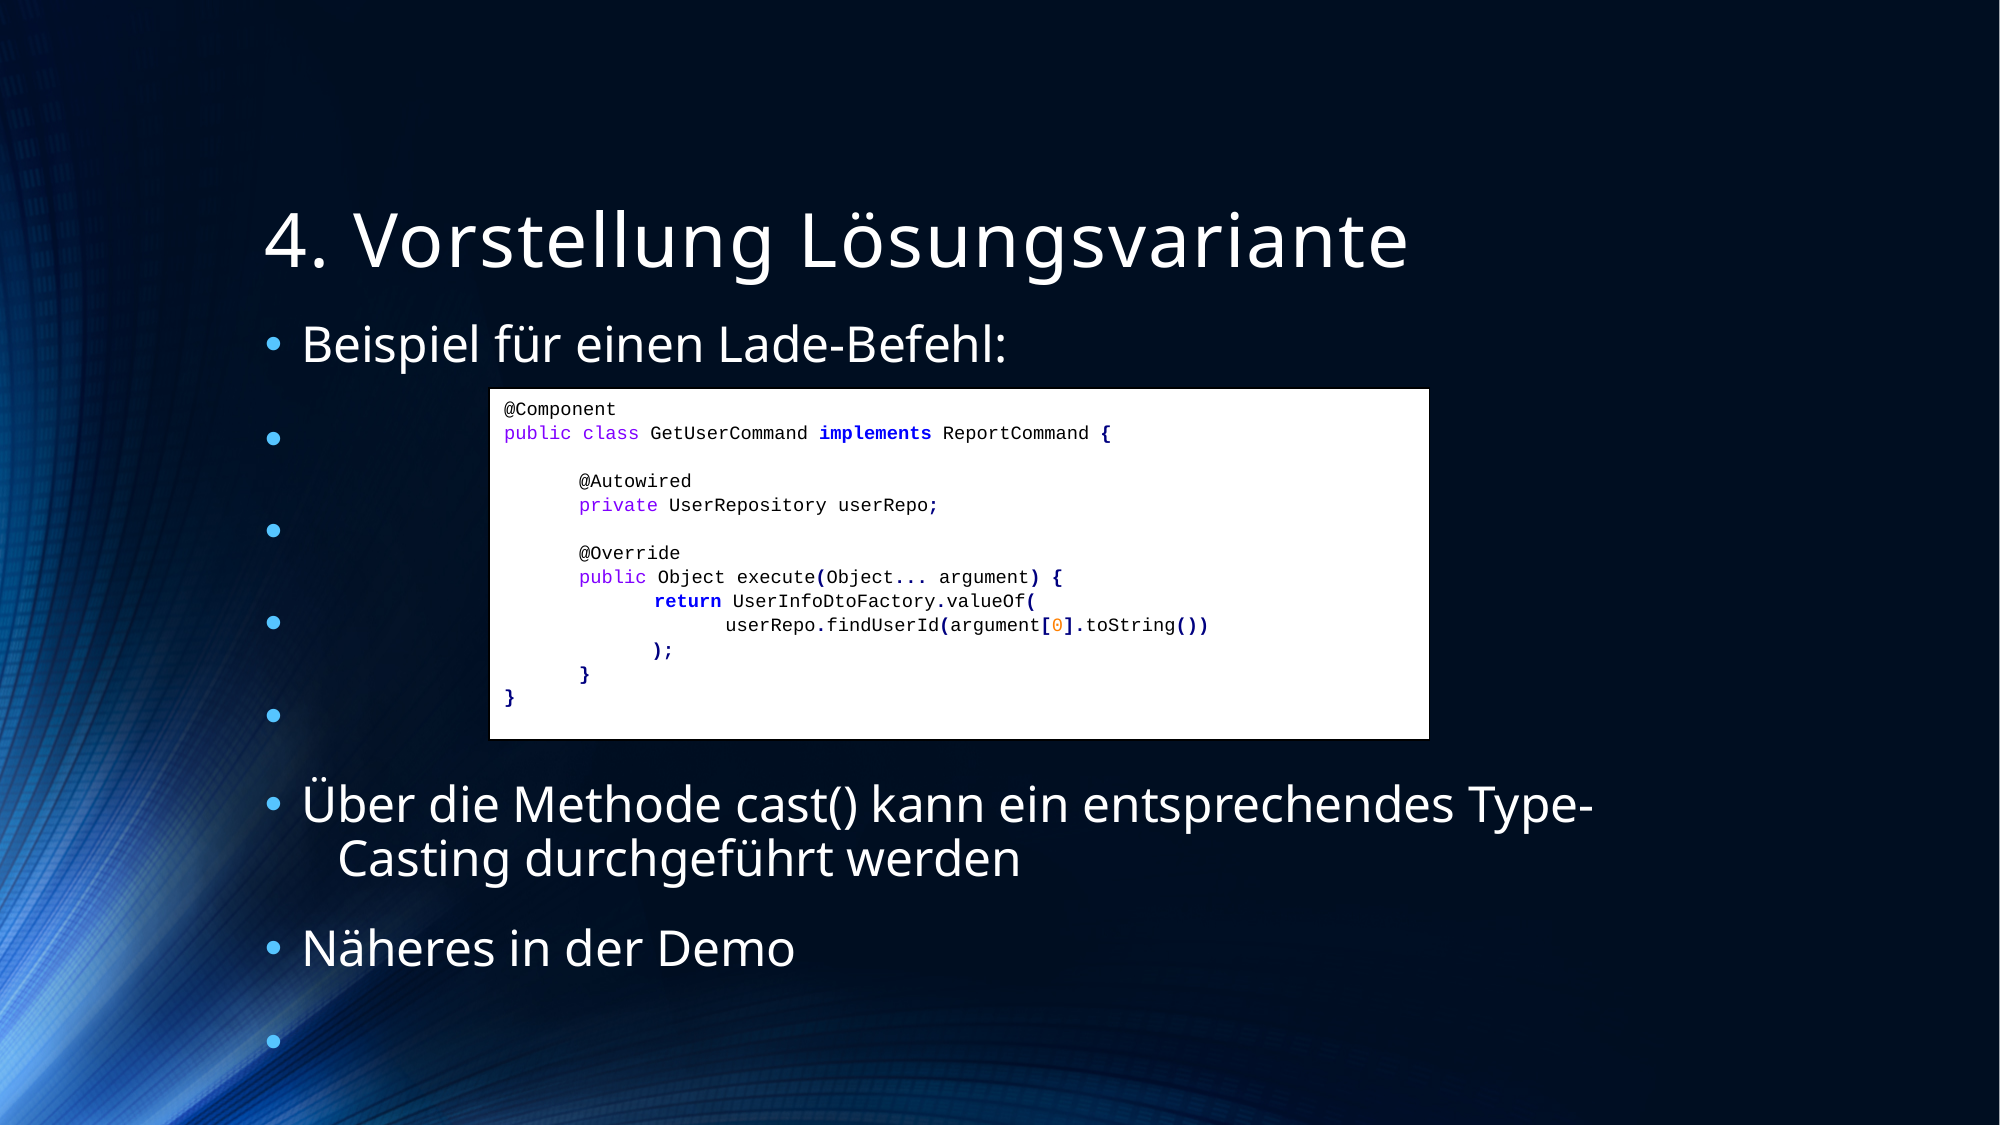

# 4. Vorstellung Lösungsvariante
Beispiel für einen Lade-Befehl:
Über die Methode cast() kann ein entsprechendes Type-Casting durchgeführt werden
Näheres in der Demo
@Component
public class GetUserCommand implements ReportCommand {
	@Autowired
	private UserRepository userRepo;
	@Override
	public Object execute(Object... argument) {
		return UserInfoDtoFactory.valueOf(
userRepo.findUserId(argument[0].toString())
);
	}
}